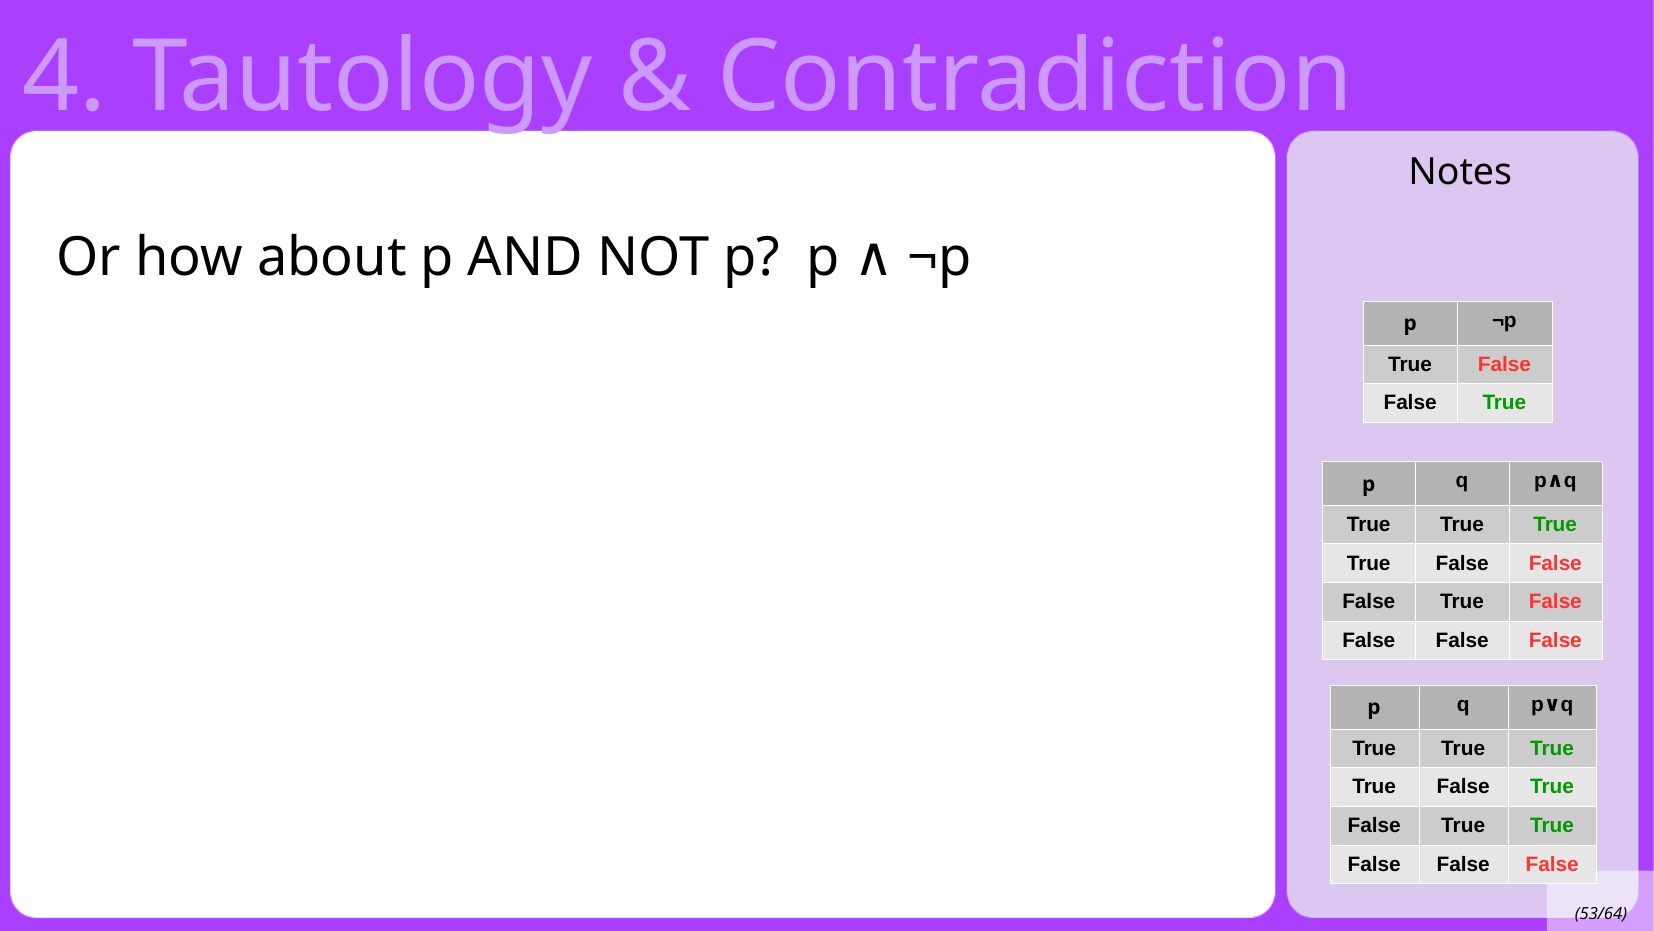

# 4. Tautology & Contradiction
Notes
Or how about p AND NOT p? 	p ∧ ¬p
| p | ¬p |
| --- | --- |
| True | False |
| False | True |
| p | q | p∧q |
| --- | --- | --- |
| True | True | True |
| True | False | False |
| False | True | False |
| False | False | False |
| p | q | p∨q |
| --- | --- | --- |
| True | True | True |
| True | False | True |
| False | True | True |
| False | False | False |